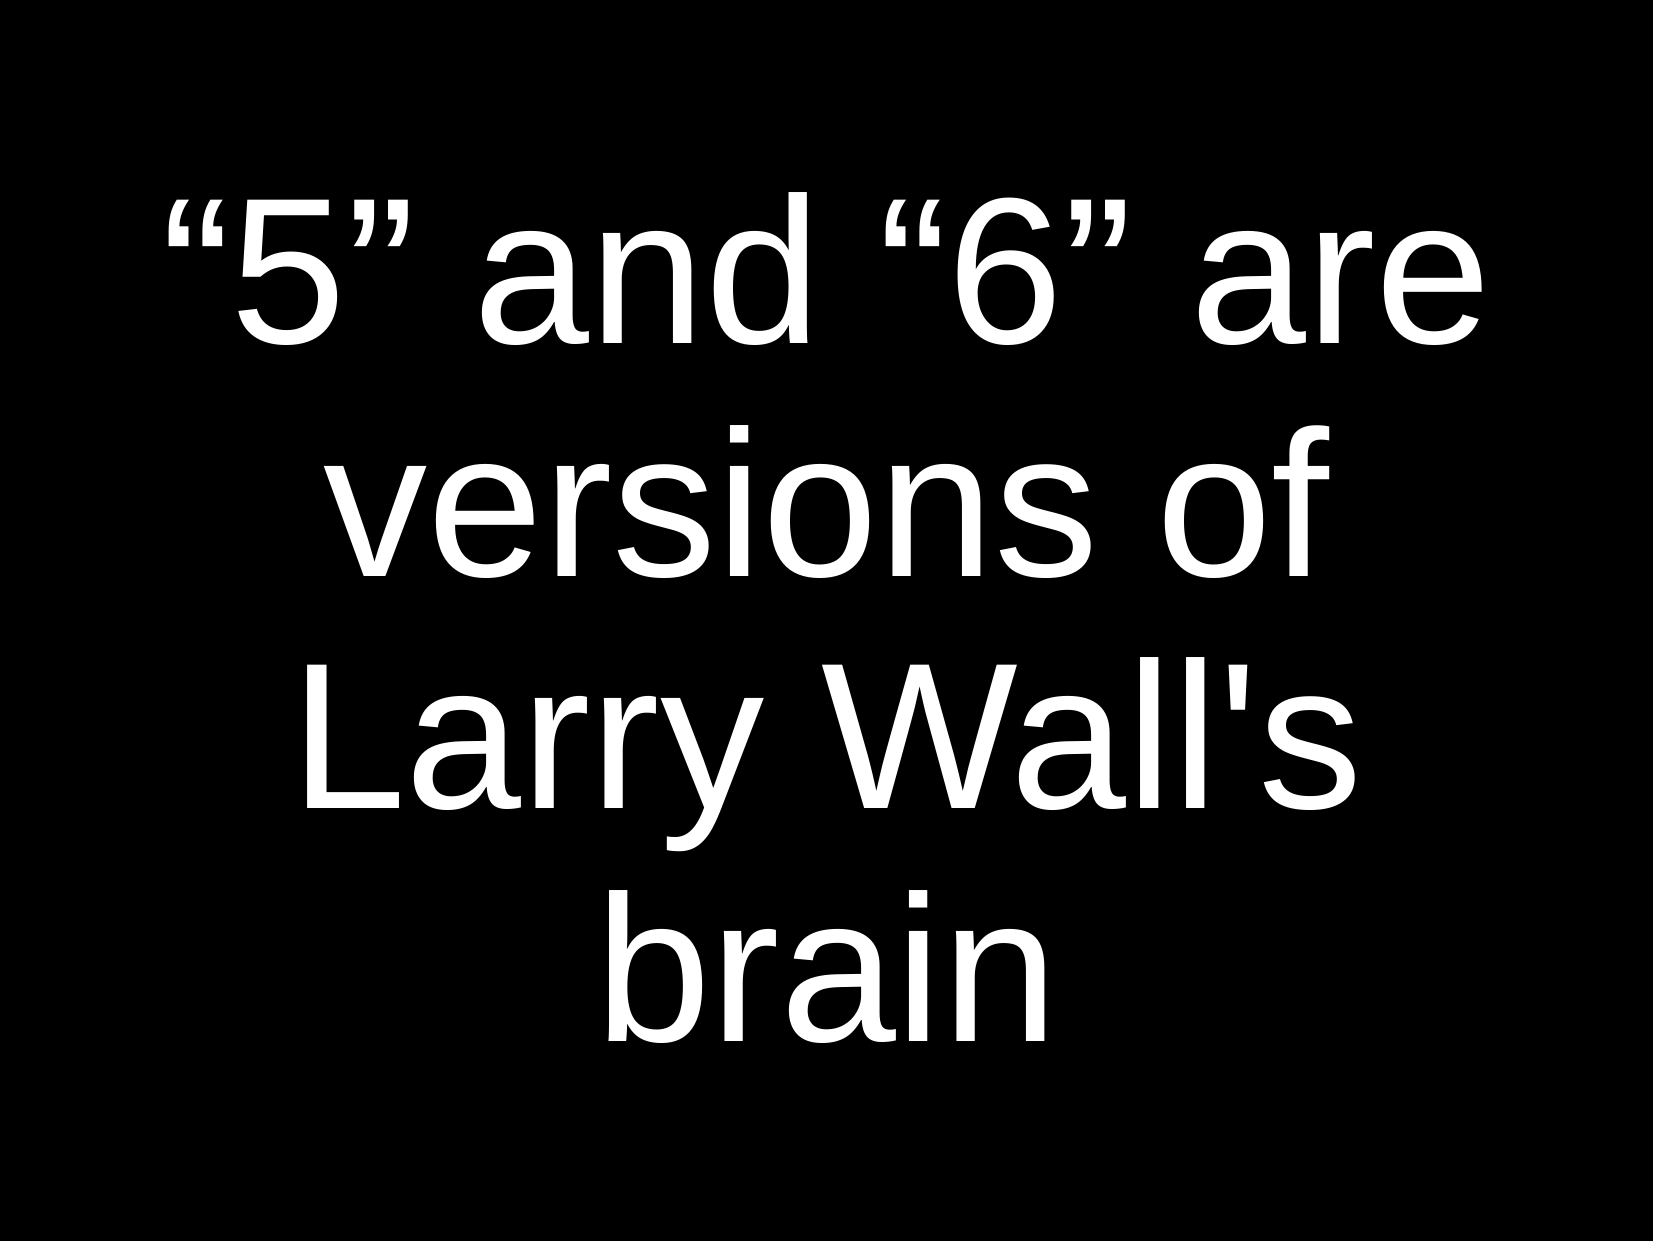

# “5” and “6” are versions of Larry Wall's brain